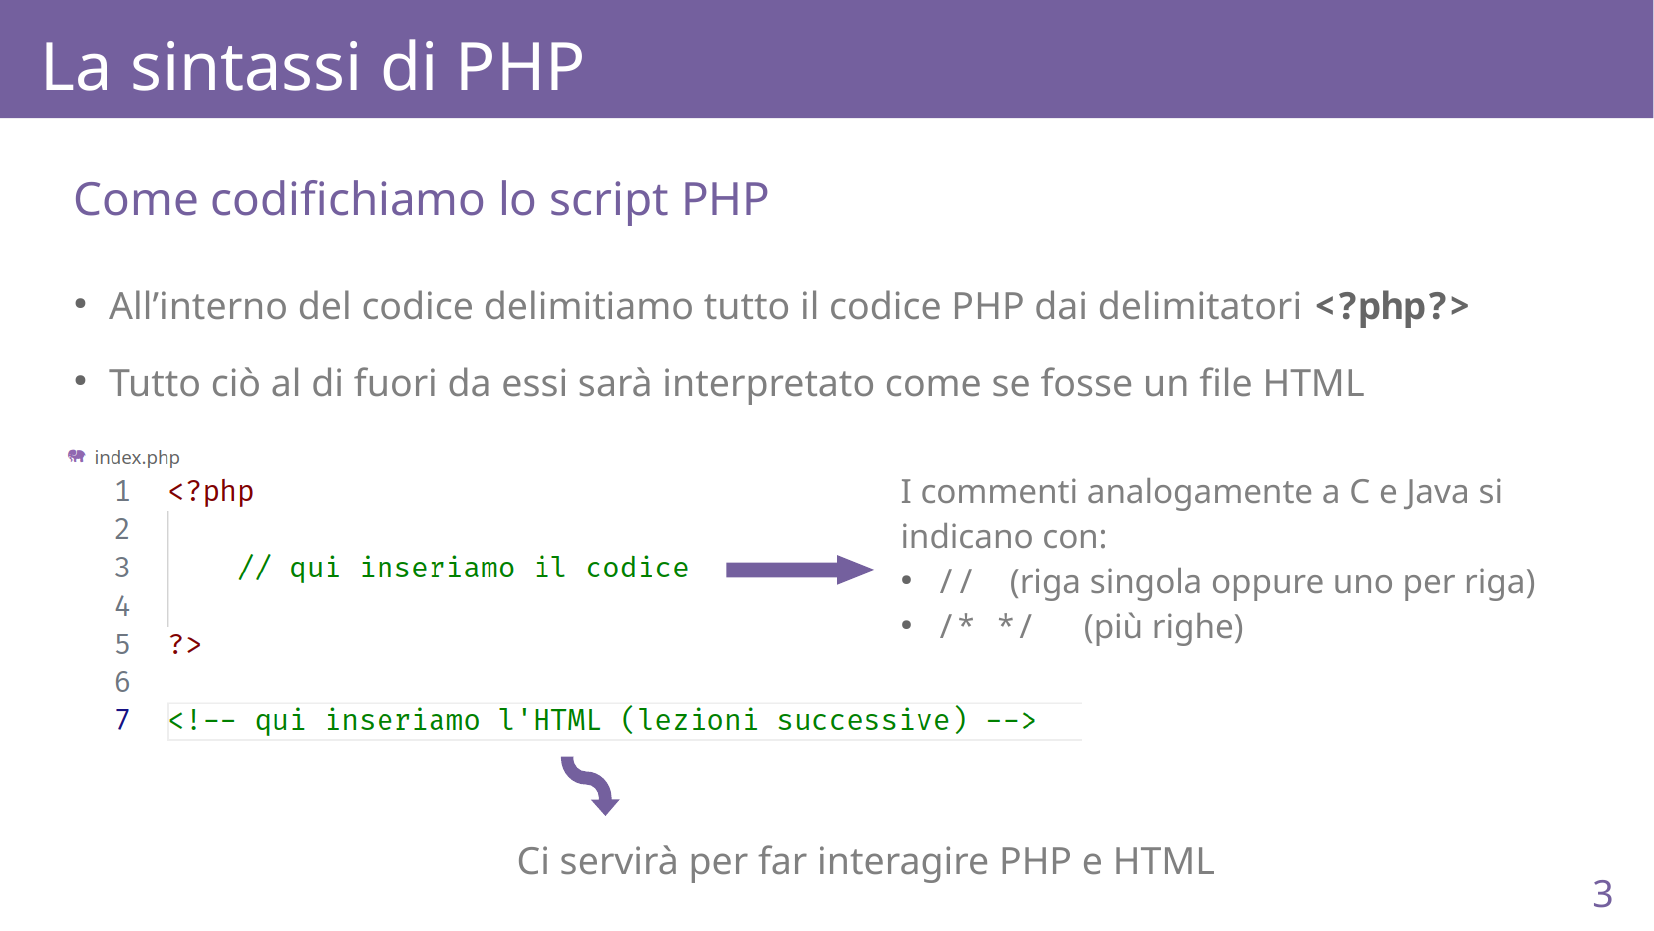

La sintassi di PHP
Come codifichiamo lo script PHP
All’interno del codice delimitiamo tutto il codice PHP dai delimitatori <?php?>
Tutto ciò al di fuori da essi sarà interpretato come se fosse un file HTML
I commenti analogamente a C e Java si indicano con:
// 	(riga singola oppure uno per riga)
/* */ 	(più righe)
Ci servirà per far interagire PHP e HTML